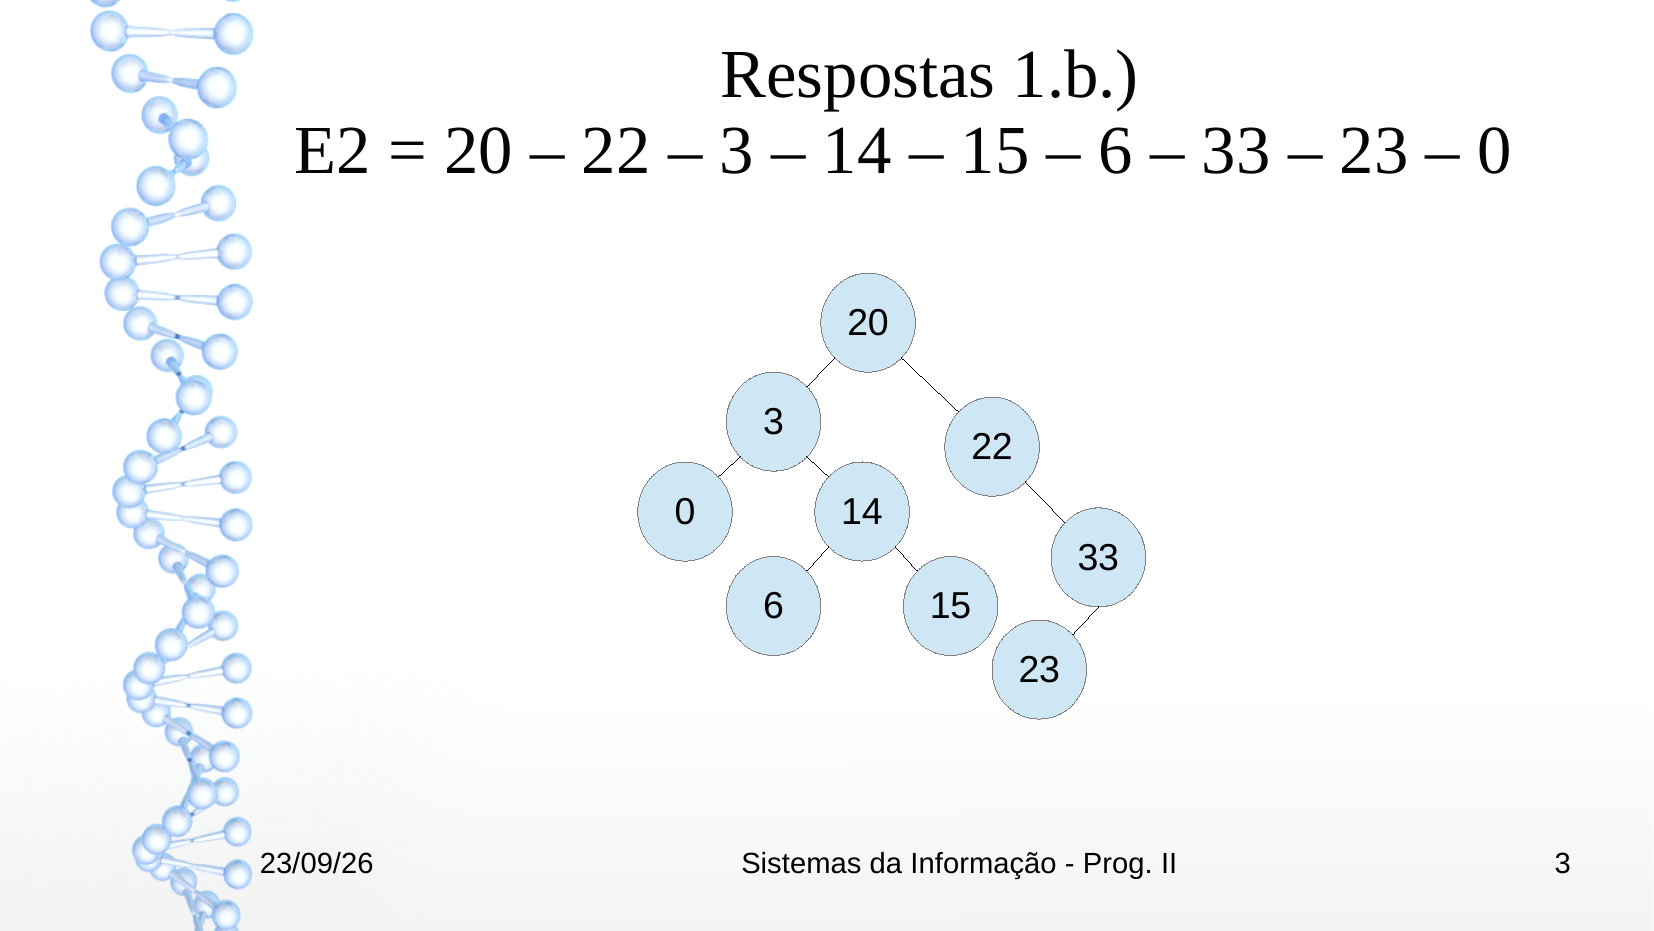

# Respostas 1.b.) E2 = 20 – 22 – 3 – 14 – 15 – 6 – 33 – 23 – 0
20
3
22
14
0
33
6
15
23
Sistemas da Informação - Prog. II
3